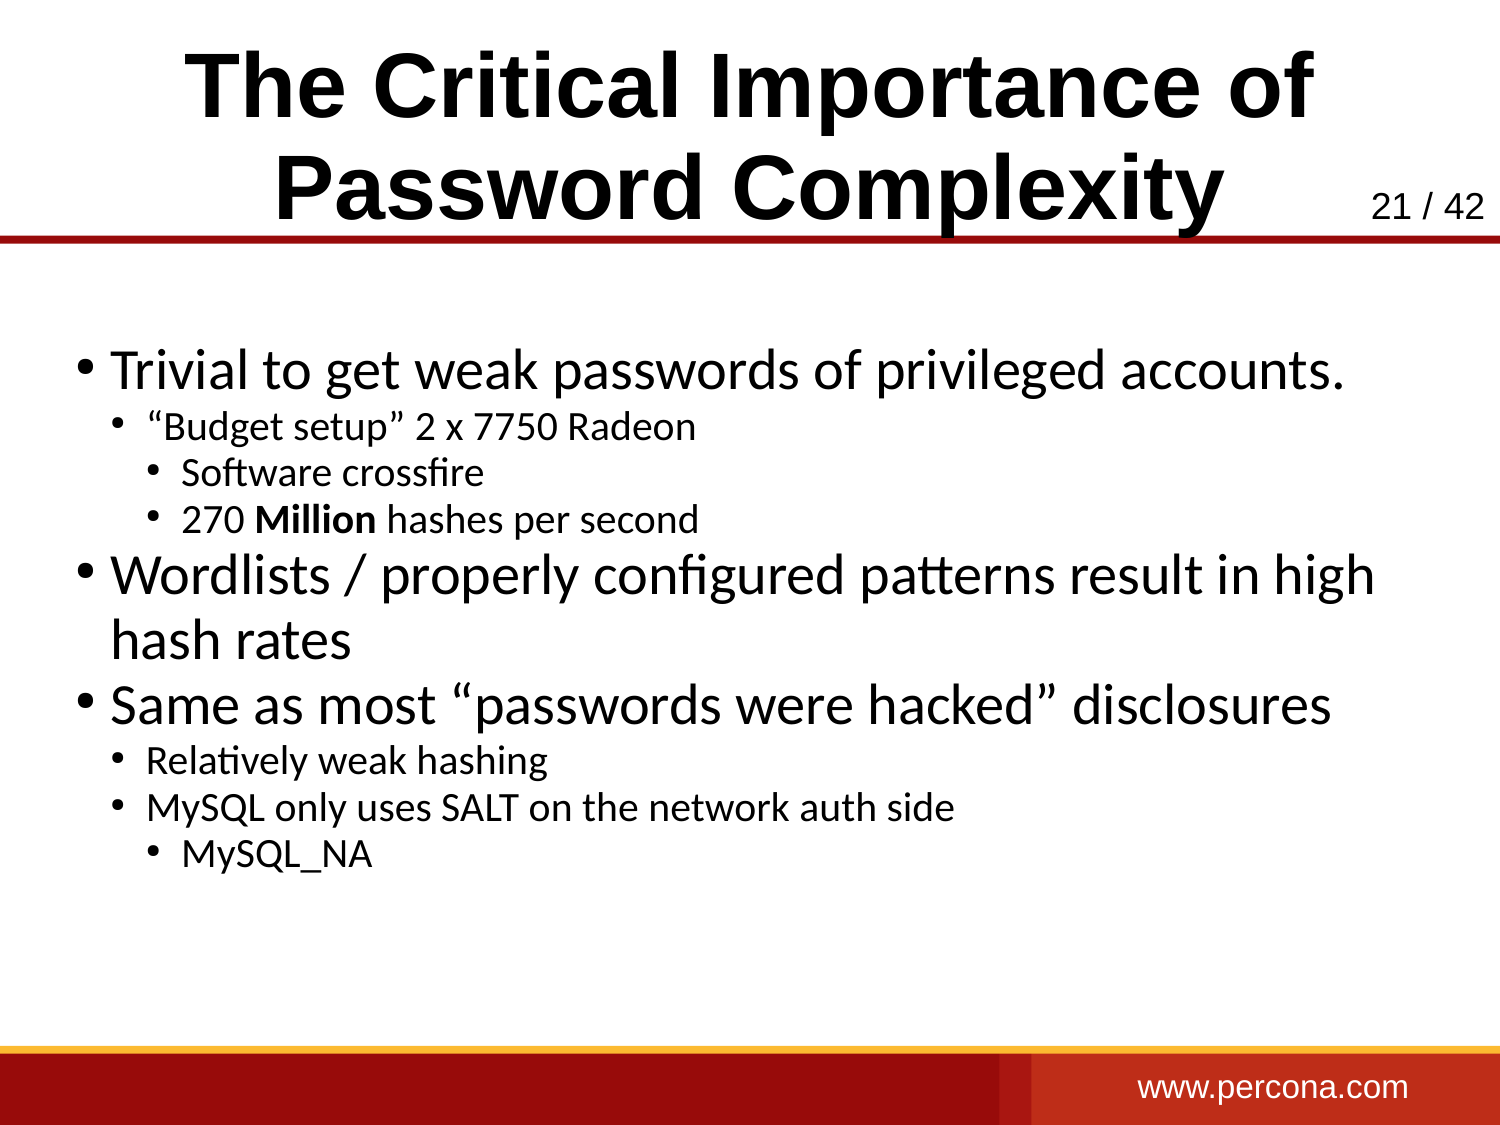

The Critical Importance of Password Complexity
Trivial to get weak passwords of privileged accounts.
“Budget setup” 2 x 7750 Radeon
Software crossfire
270 Million hashes per second
Wordlists / properly configured patterns result in high hash rates
Same as most “passwords were hacked” disclosures
Relatively weak hashing
MySQL only uses SALT on the network auth side
MySQL_NA